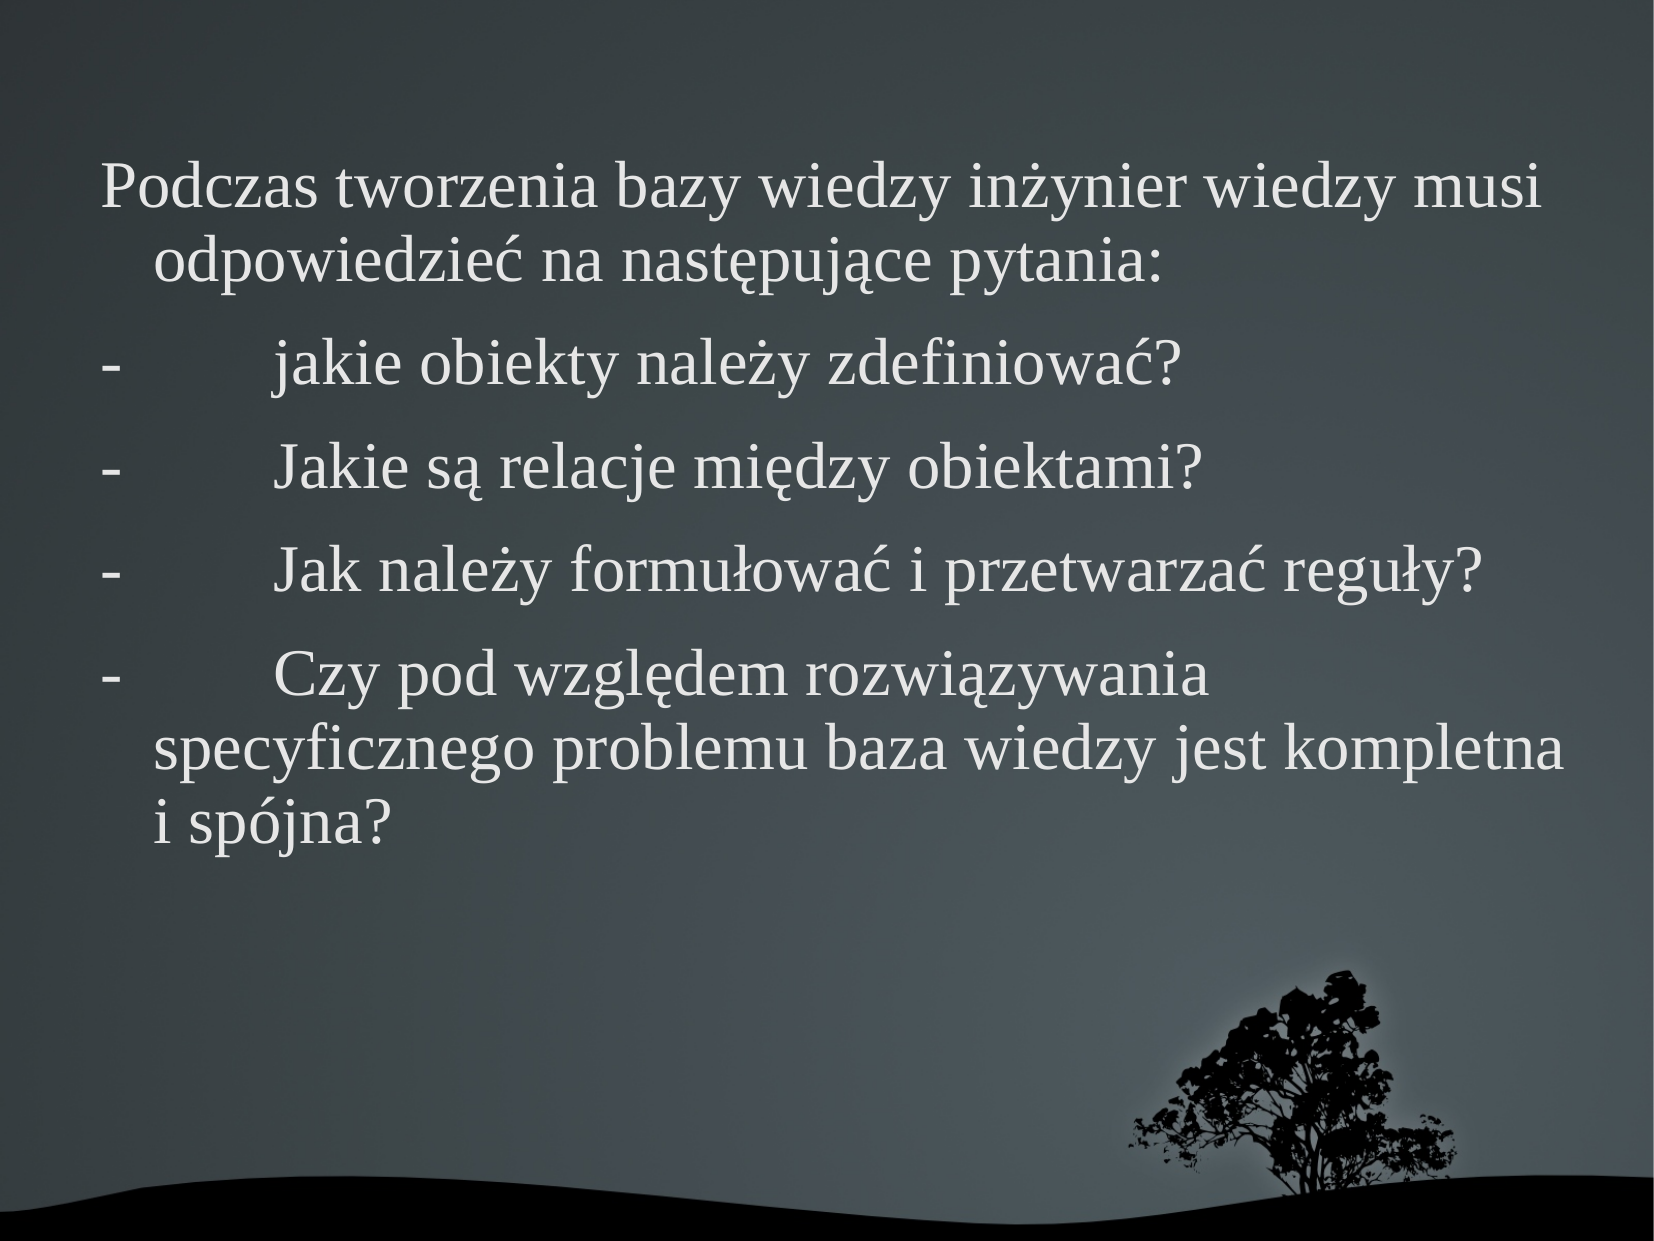

#
Podczas tworzenia bazy wiedzy inżynier wiedzy musi odpowiedzieć na następujące pytania:
- jakie obiekty należy zdefiniować?
- Jakie są relacje między obiektami?
- Jak należy formułować i przetwarzać reguły?
- Czy pod względem rozwiązywania specyficznego problemu baza wiedzy jest kompletna i spójna?